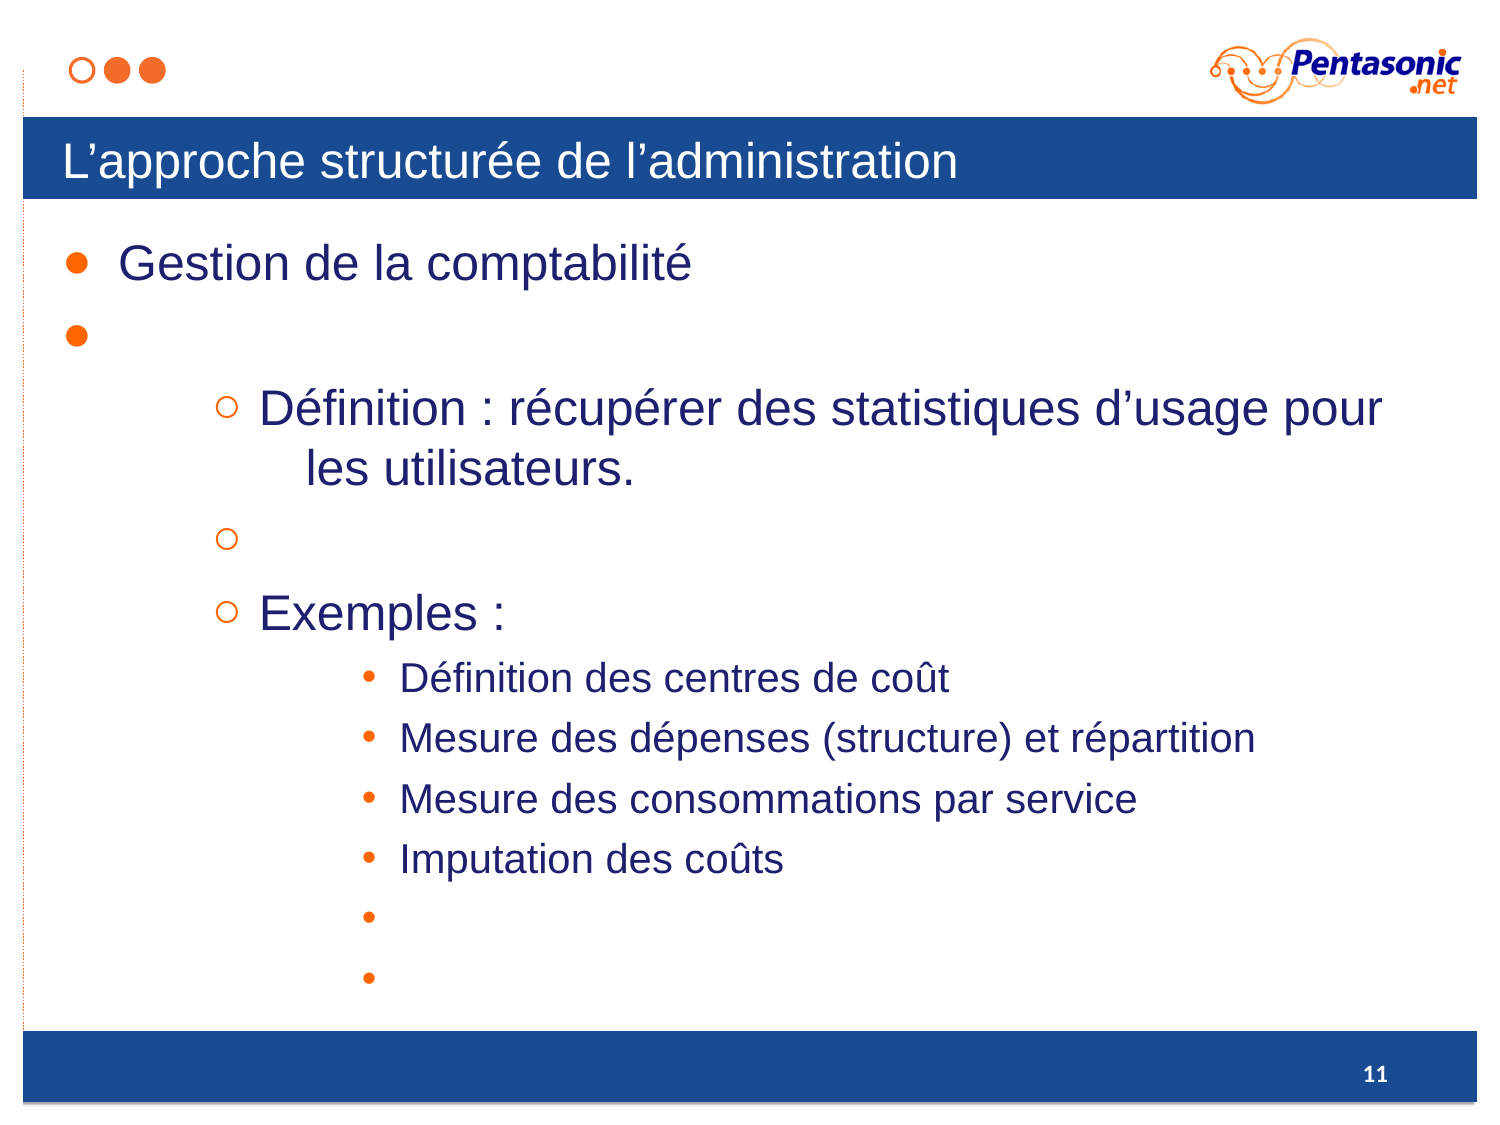

L’approche structurée de l’administration
# Gestion de la comptabilité
Définition : récupérer des statistiques d’usage pour les utilisateurs.
Exemples :
Définition des centres de coût
Mesure des dépenses (structure) et répartition
Mesure des consommations par service
Imputation des coûts
11